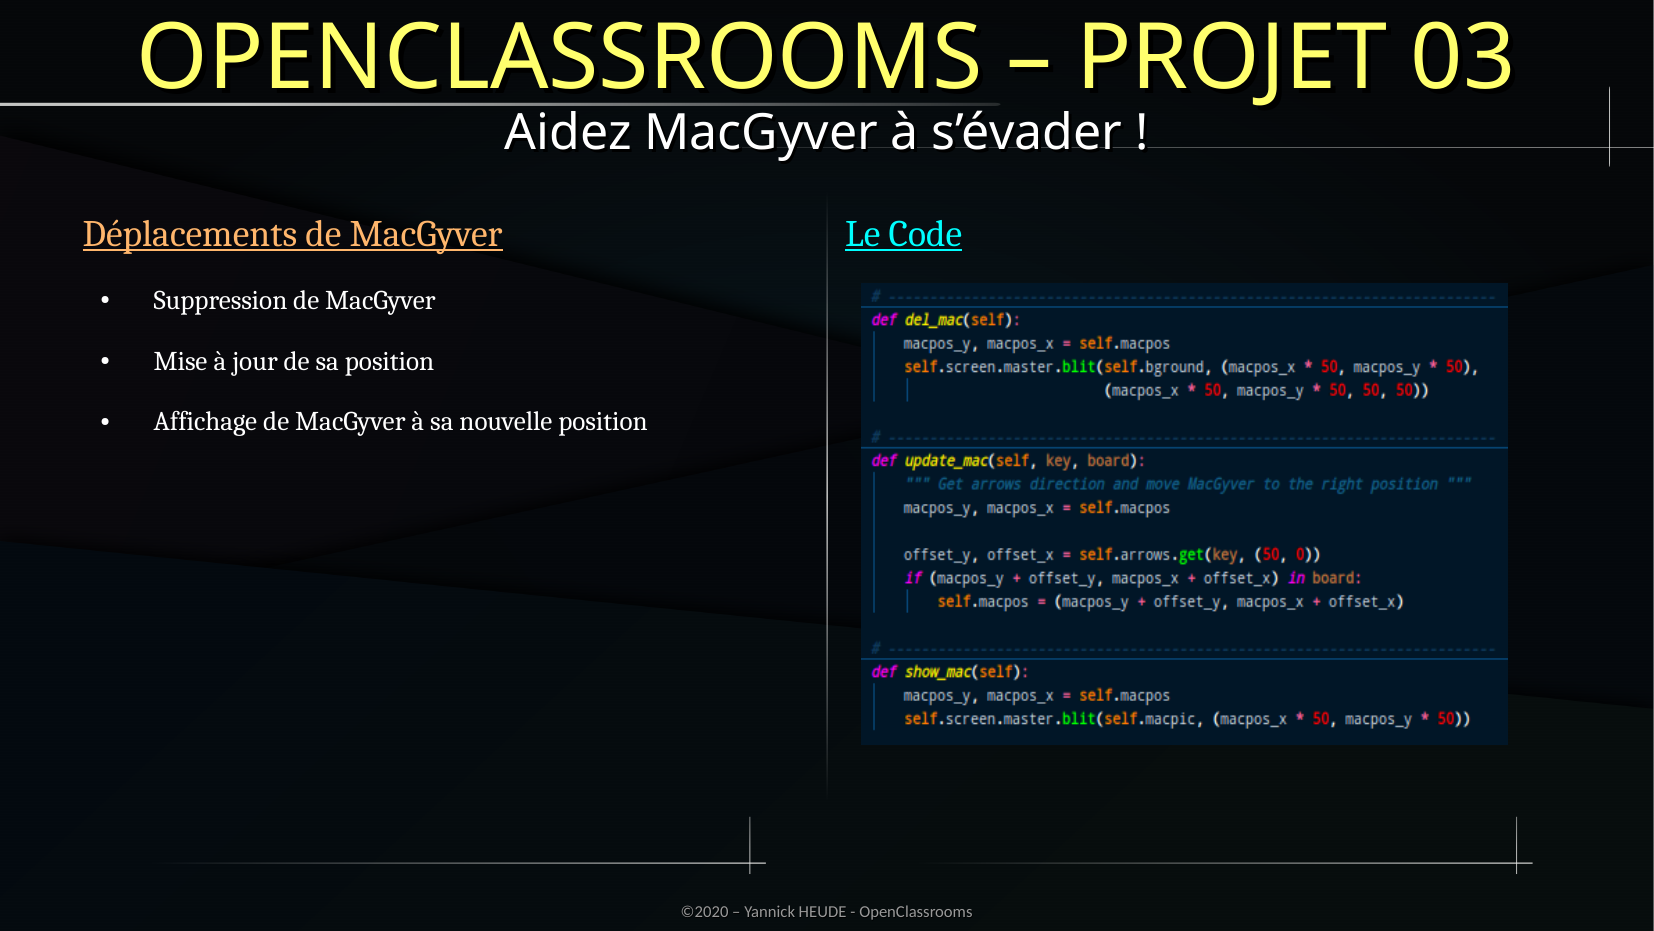

# OPENCLASSROOMS – PROJET 03
Aidez MacGyver à s’évader !
Déplacements de MacGyver
Suppression de MacGyver
Mise à jour de sa position
Affichage de MacGyver à sa nouvelle position
Le Code
©2020 – Yannick HEUDE - OpenClassrooms